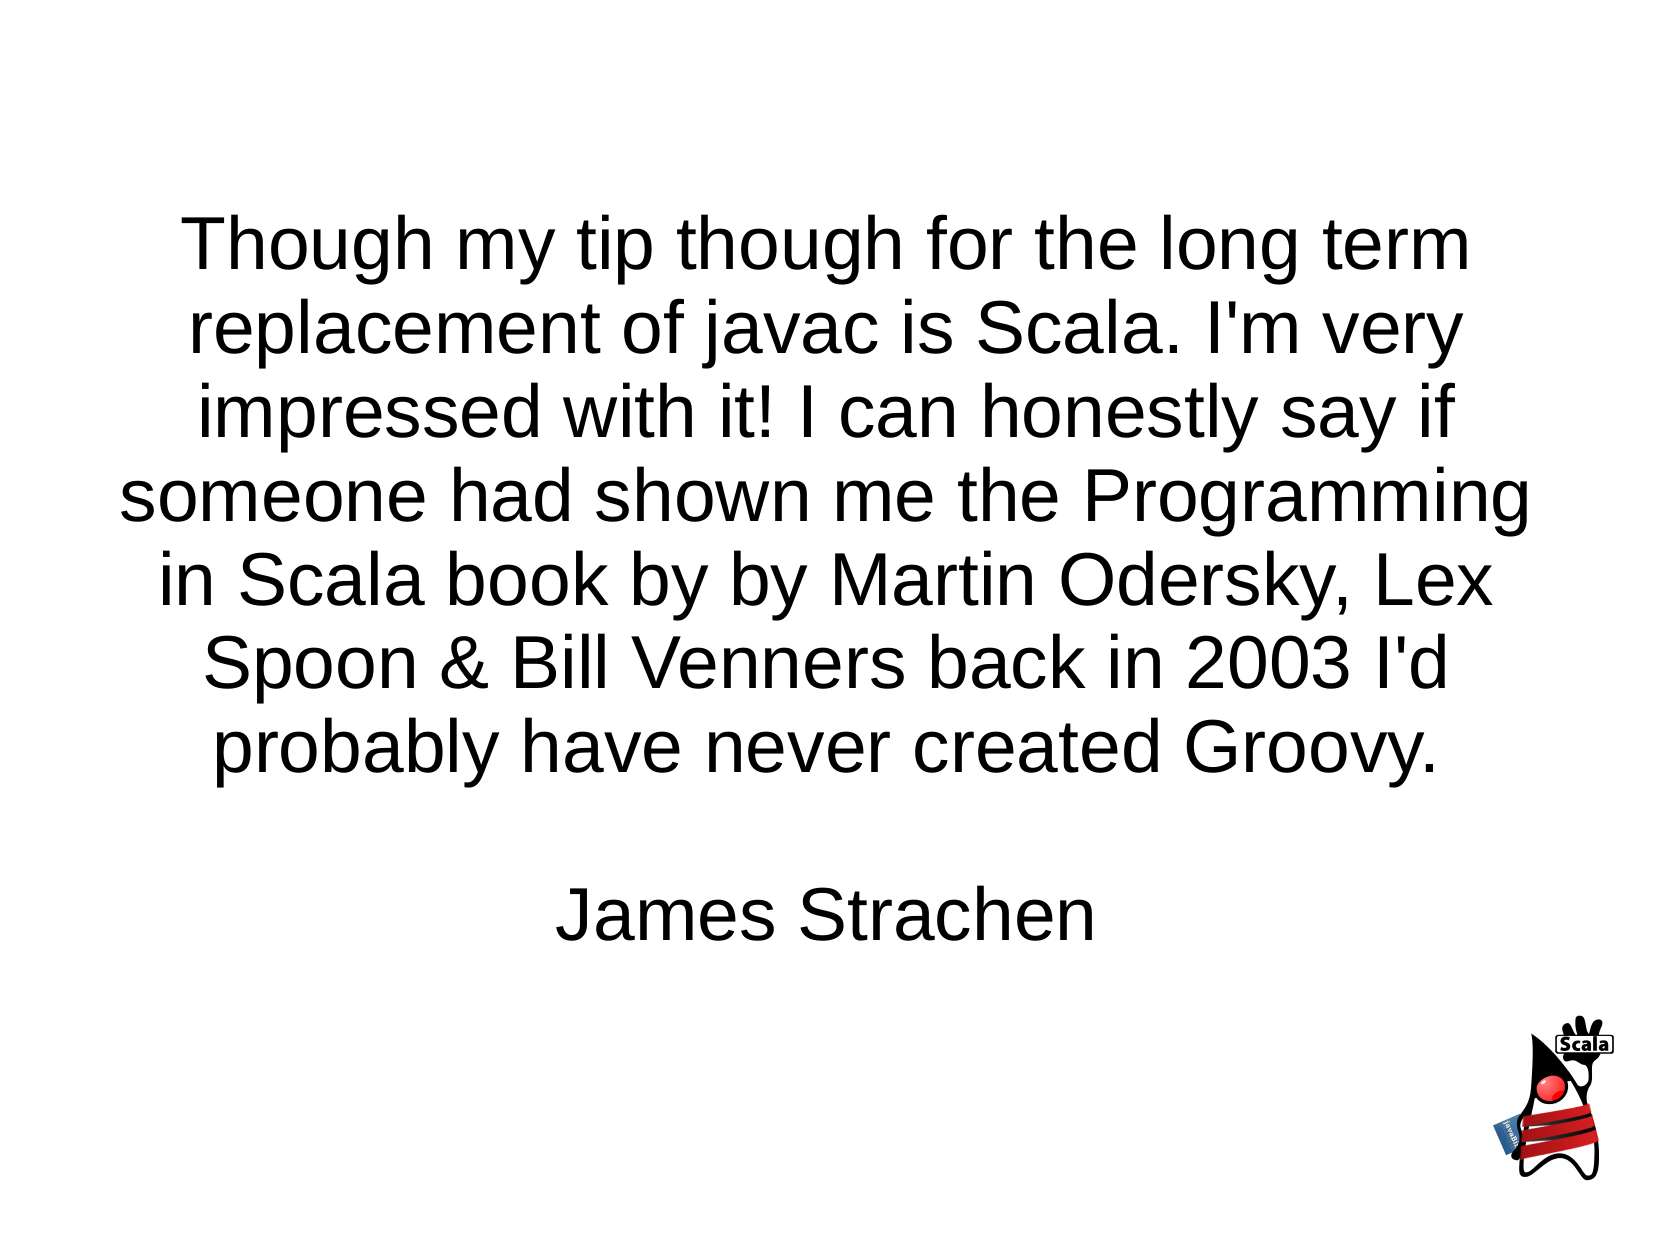

# Though my tip though for the long term replacement of javac is Scala. I'm very impressed with it! I can honestly say if someone had shown me the Programming in Scala book by by Martin Odersky, Lex Spoon & Bill Venners back in 2003 I'd probably have never created Groovy.
James Strachen